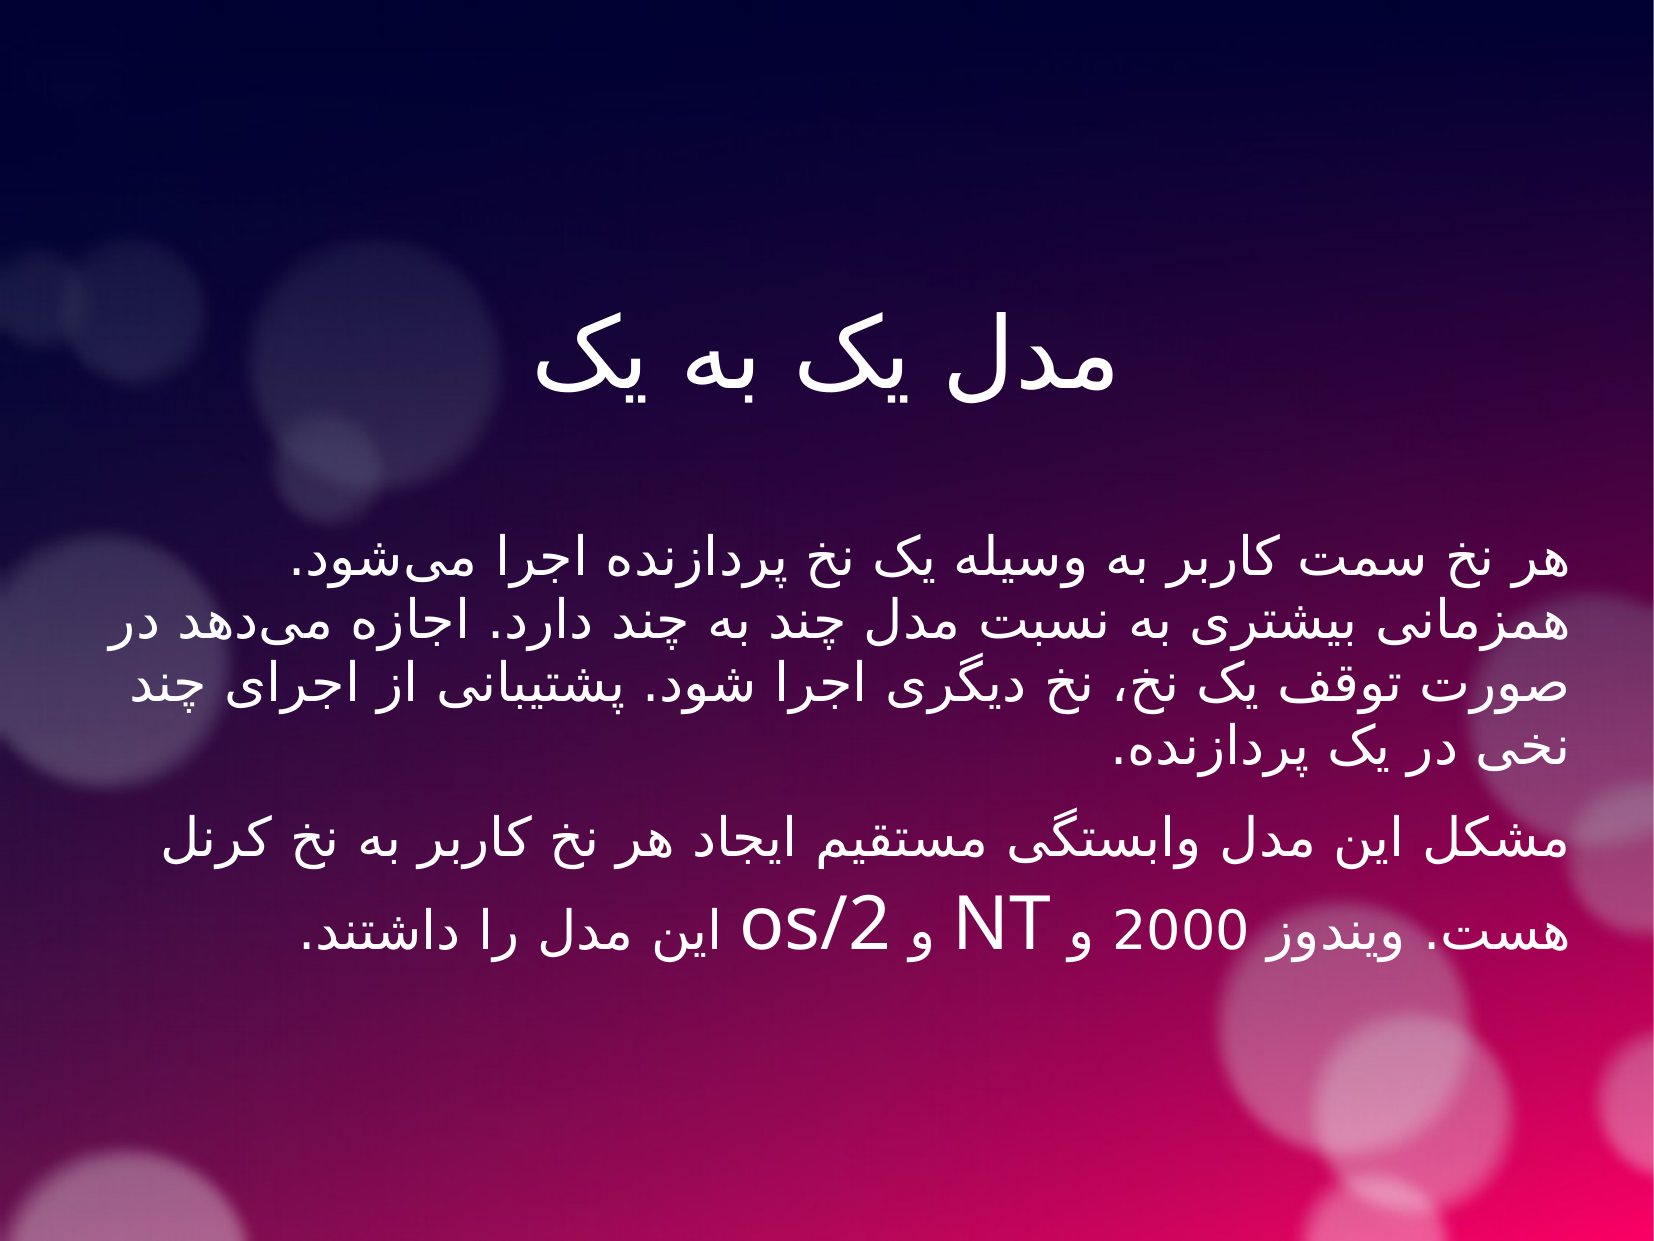

# مدل یک به یک
هر نخ سمت کاربر به وسیله یک نخ پردازنده اجرا می‌شود. همزمانی بیشتری به نسبت مدل چند به چند دارد. اجازه می‌دهد در صورت توقف یک نخ، نخ دیگری اجرا شود. پشتیبانی از اجرای چند نخی در یک پردازنده.
مشکل این مدل وابستگی مستقیم ایجاد هر نخ کاربر به نخ کرنل هست. ویندوز 2000 و NT و os/2 این مدل را داشتند.